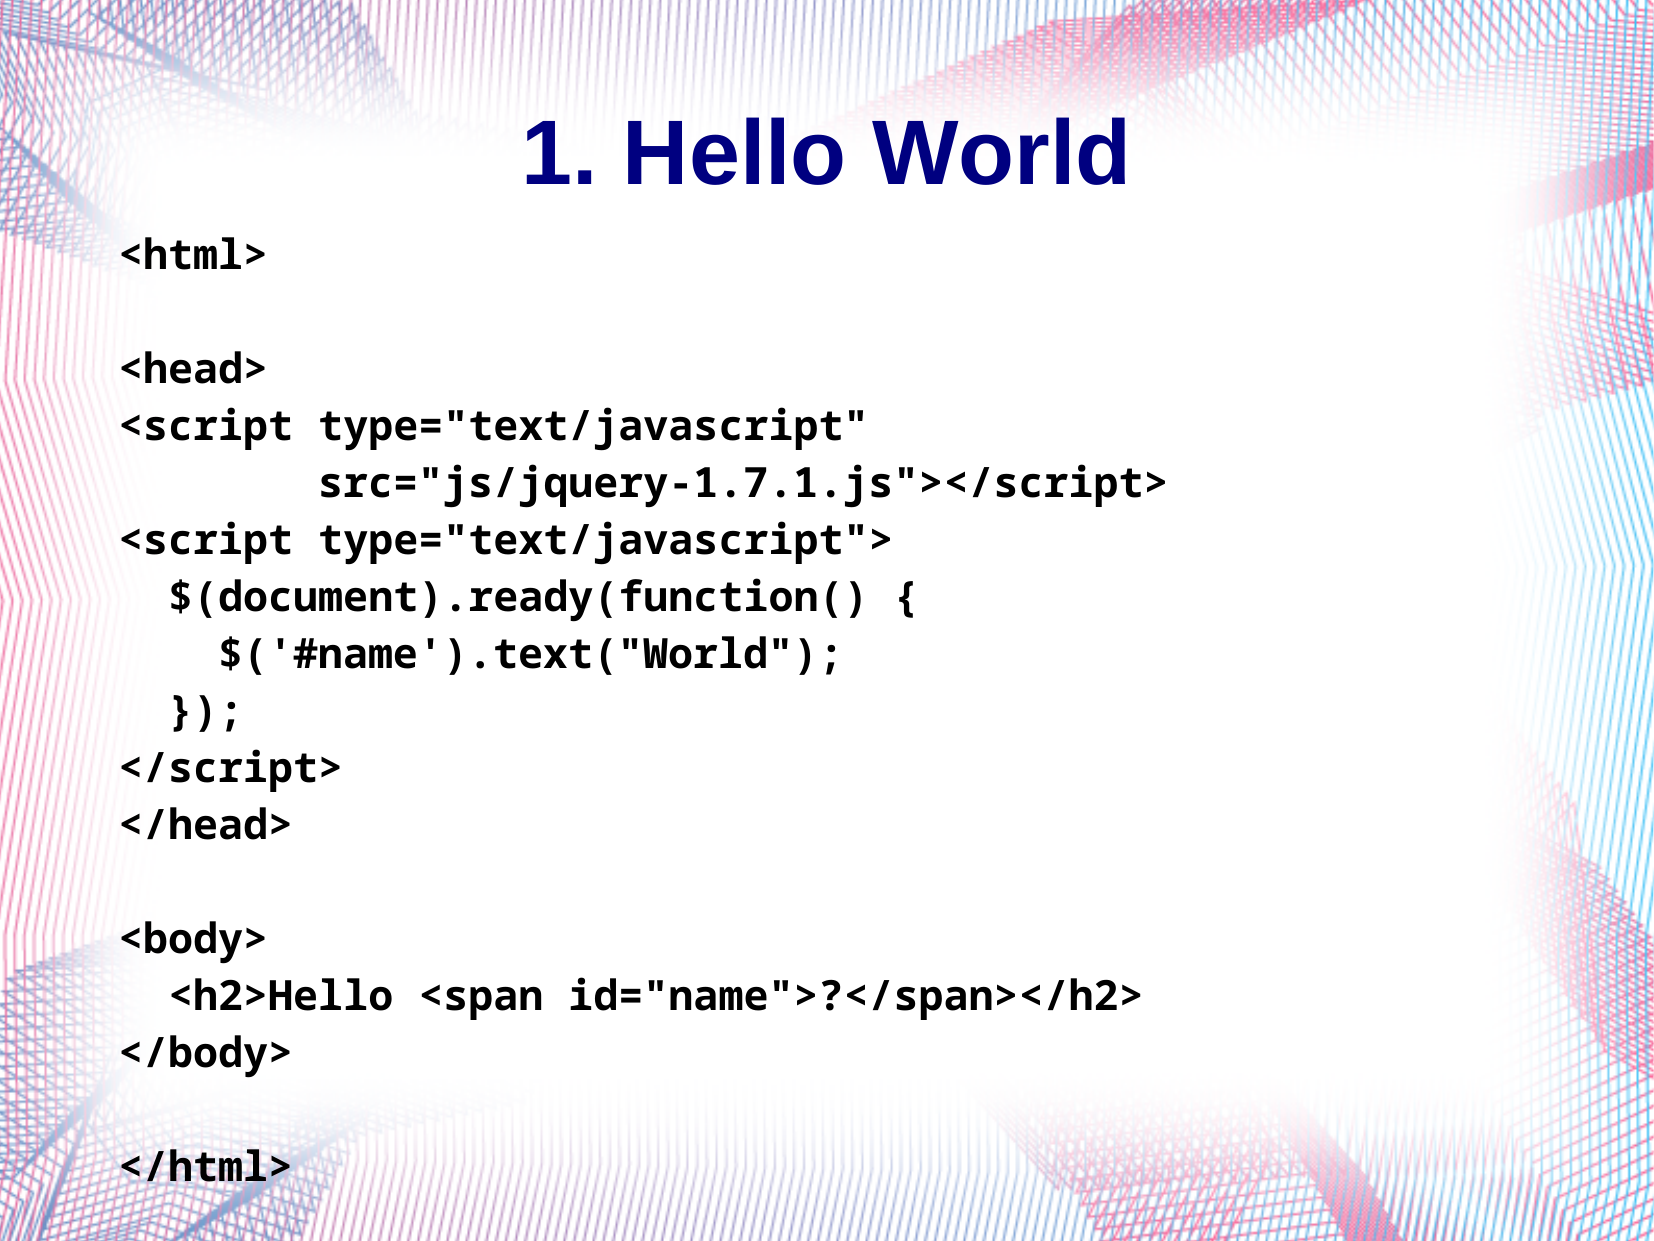

# 1. Hello World
<html>
<head>
<script type="text/javascript"
 src="js/jquery-1.7.1.js"></script>
<script type="text/javascript">
 $(document).ready(function() {
 $('#name').text("World");
 });
</script>
</head>
<body> <h2>Hello <span id="name">?</span></h2>
</body>
</html>